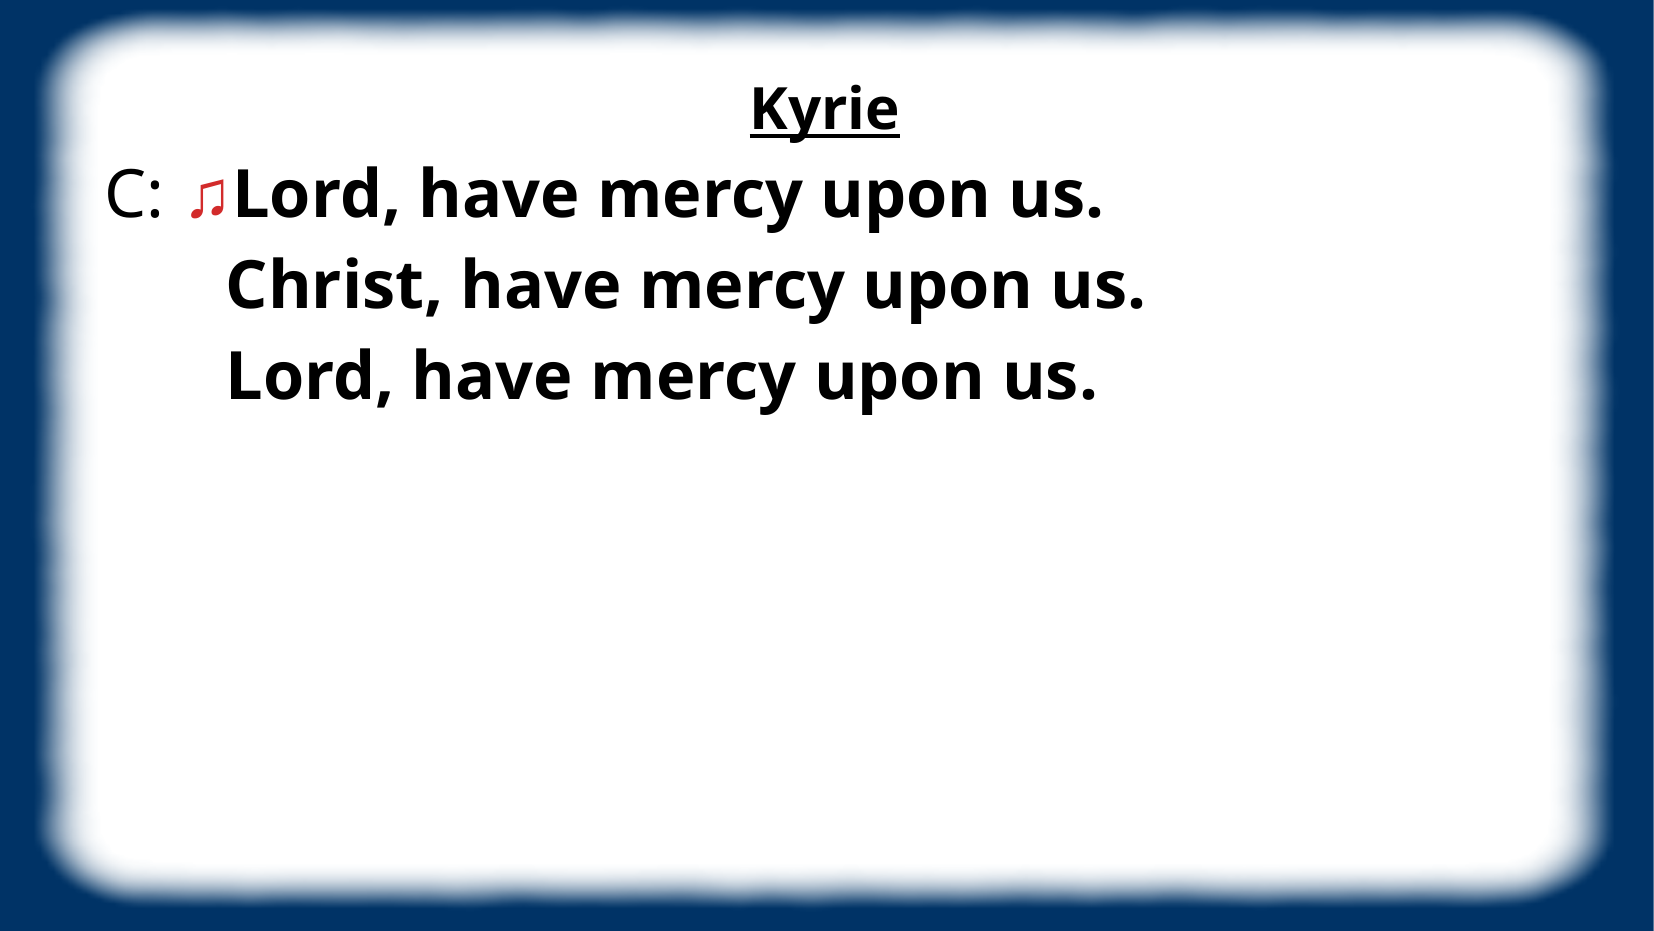

Kyrie
C: ♫Lord, have mercy upon us.
 Christ, have mercy upon us.
 Lord, have mercy upon us.